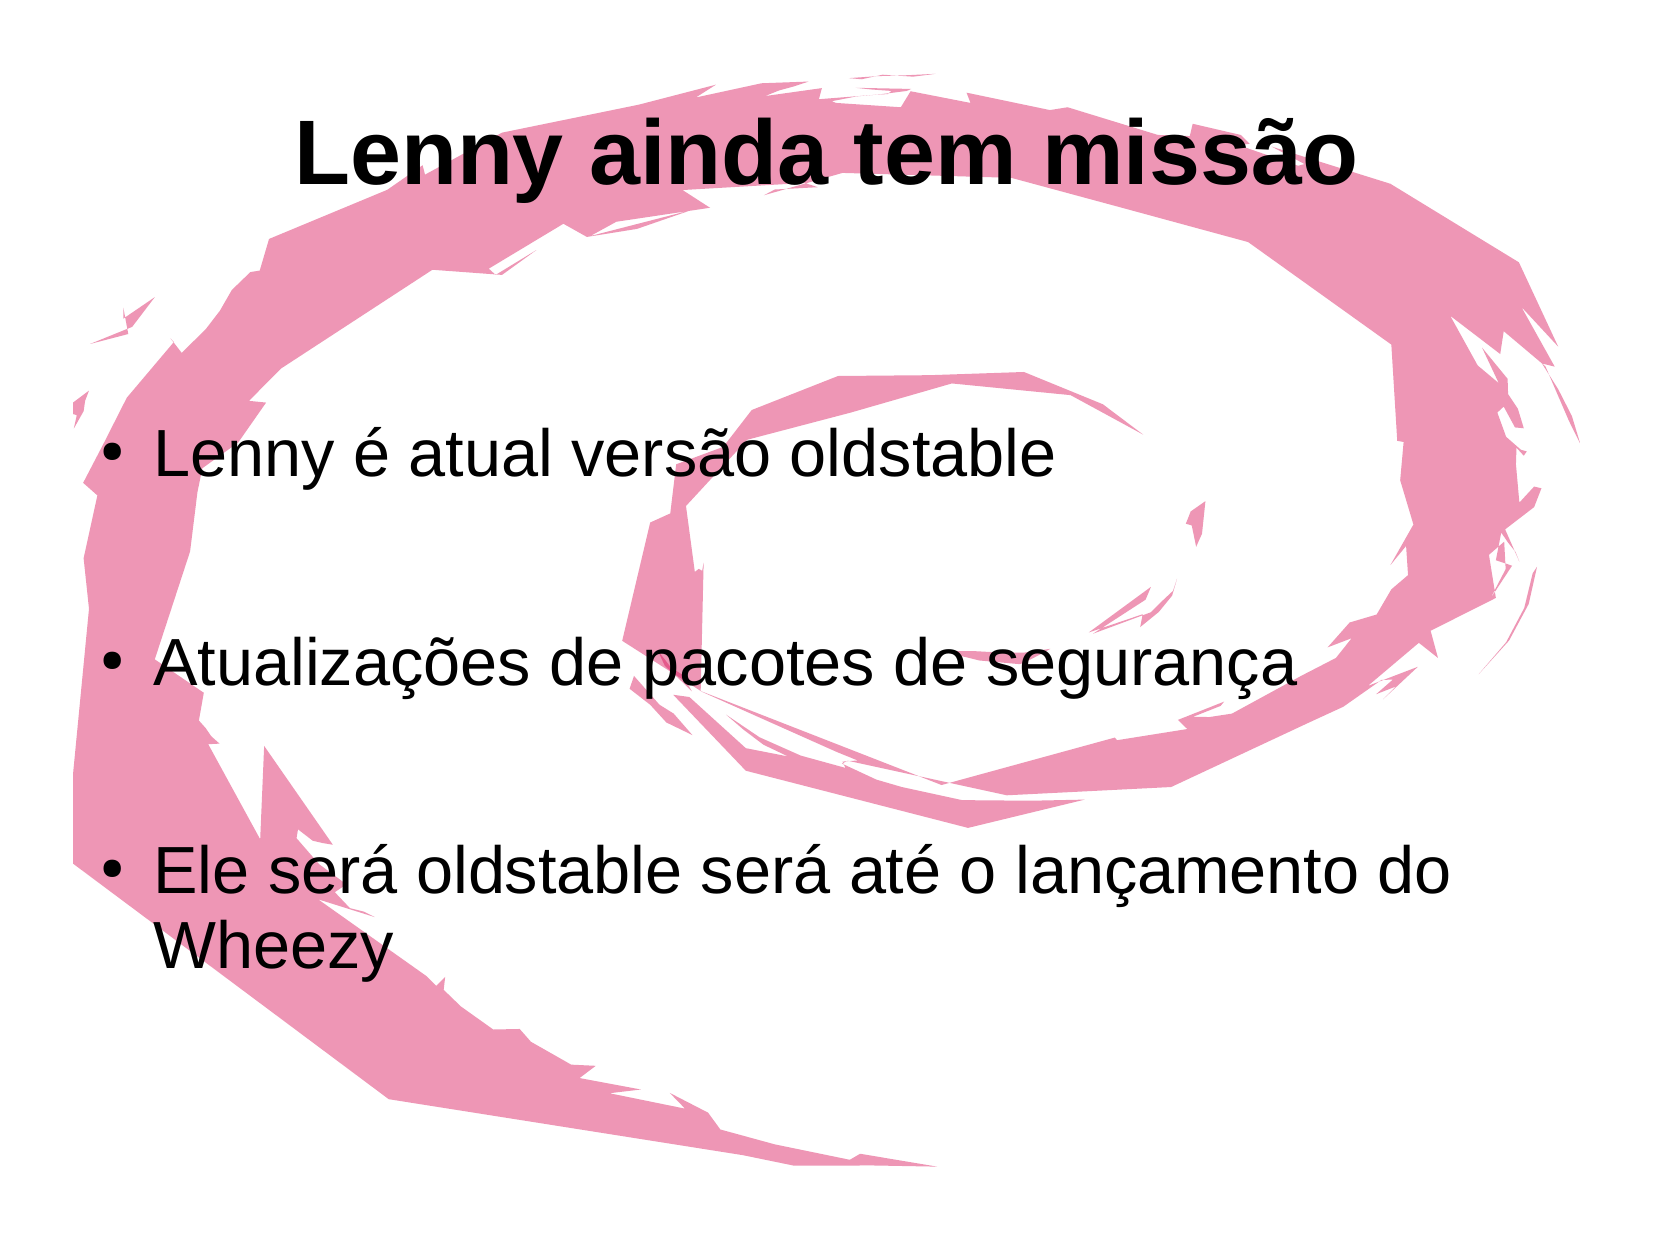

# Lenny ainda tem missão
Lenny é atual versão oldstable
Atualizações de pacotes de segurança
Ele será oldstable será até o lançamento do Wheezy